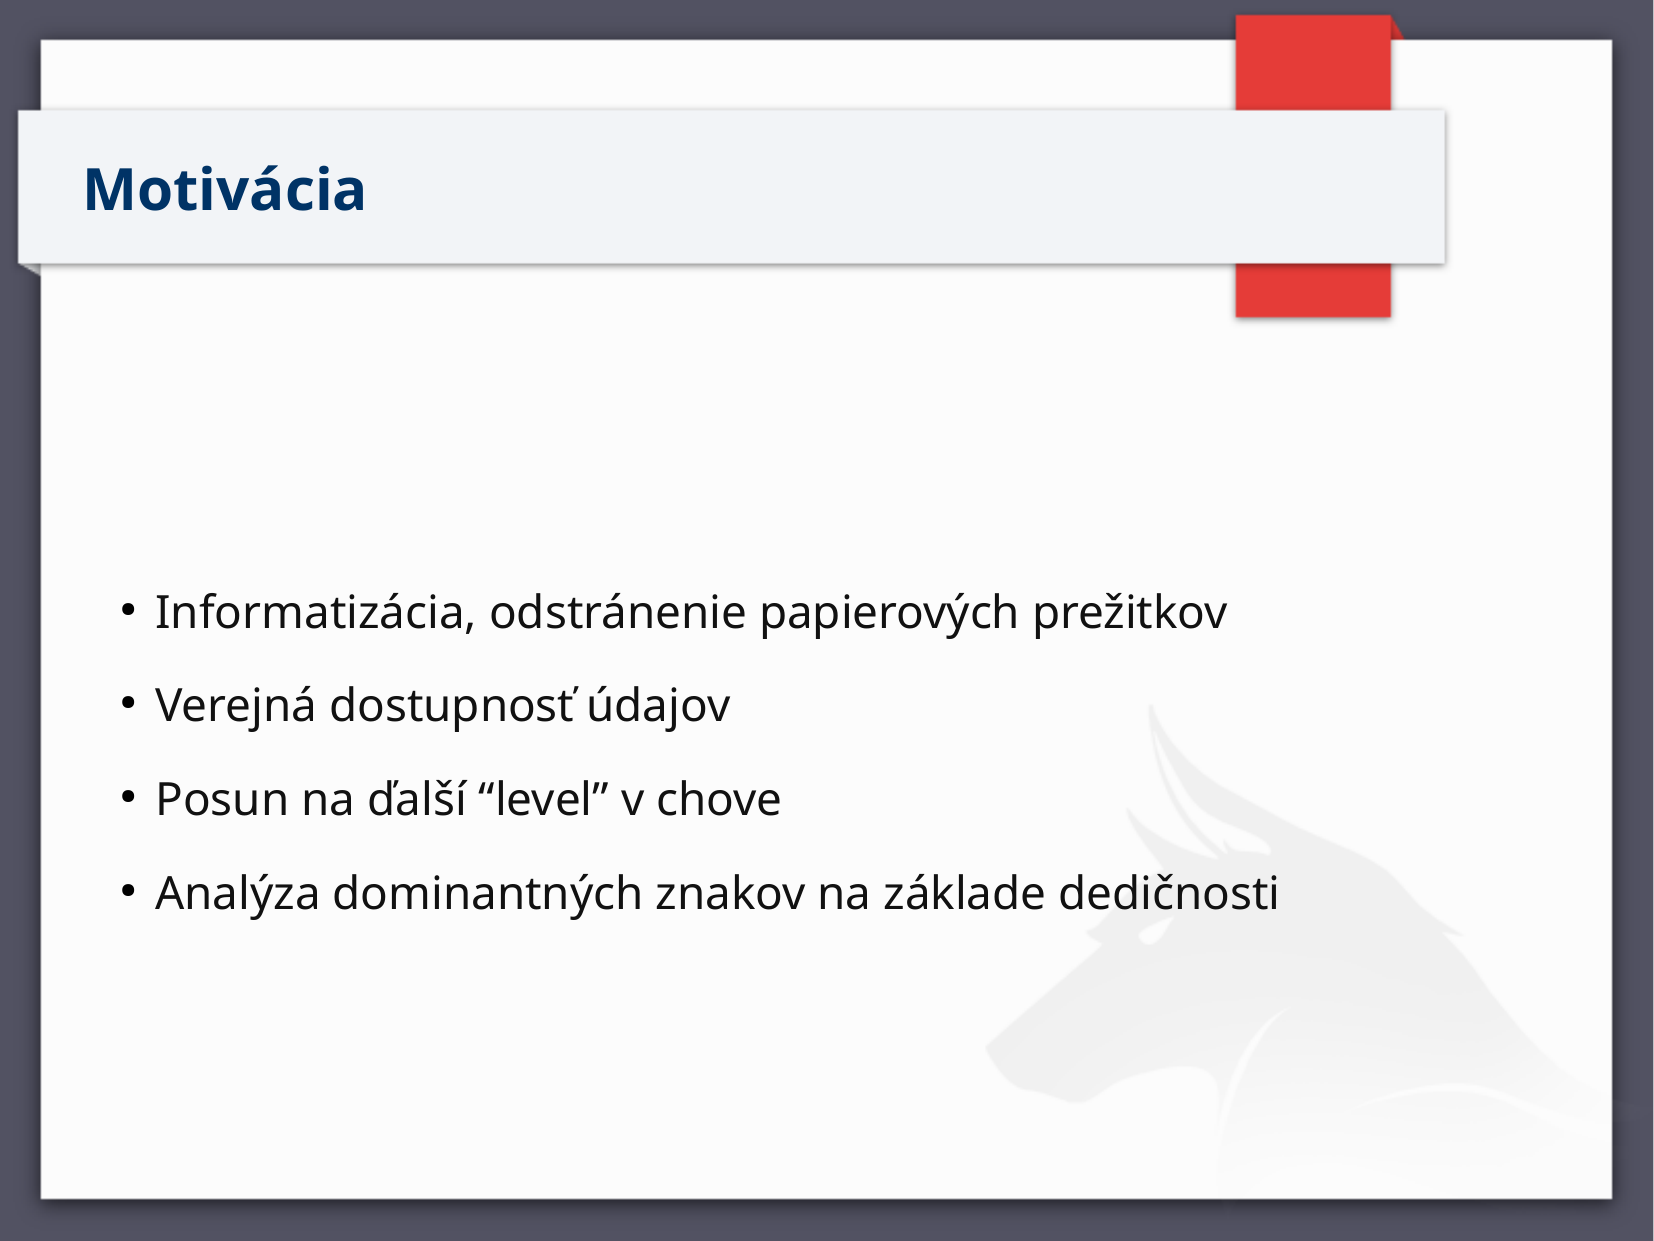

# Motivácia
Informatizácia, odstránenie papierových prežitkov
Verejná dostupnosť údajov
Posun na ďalší “level” v chove
Analýza dominantných znakov na základe dedičnosti